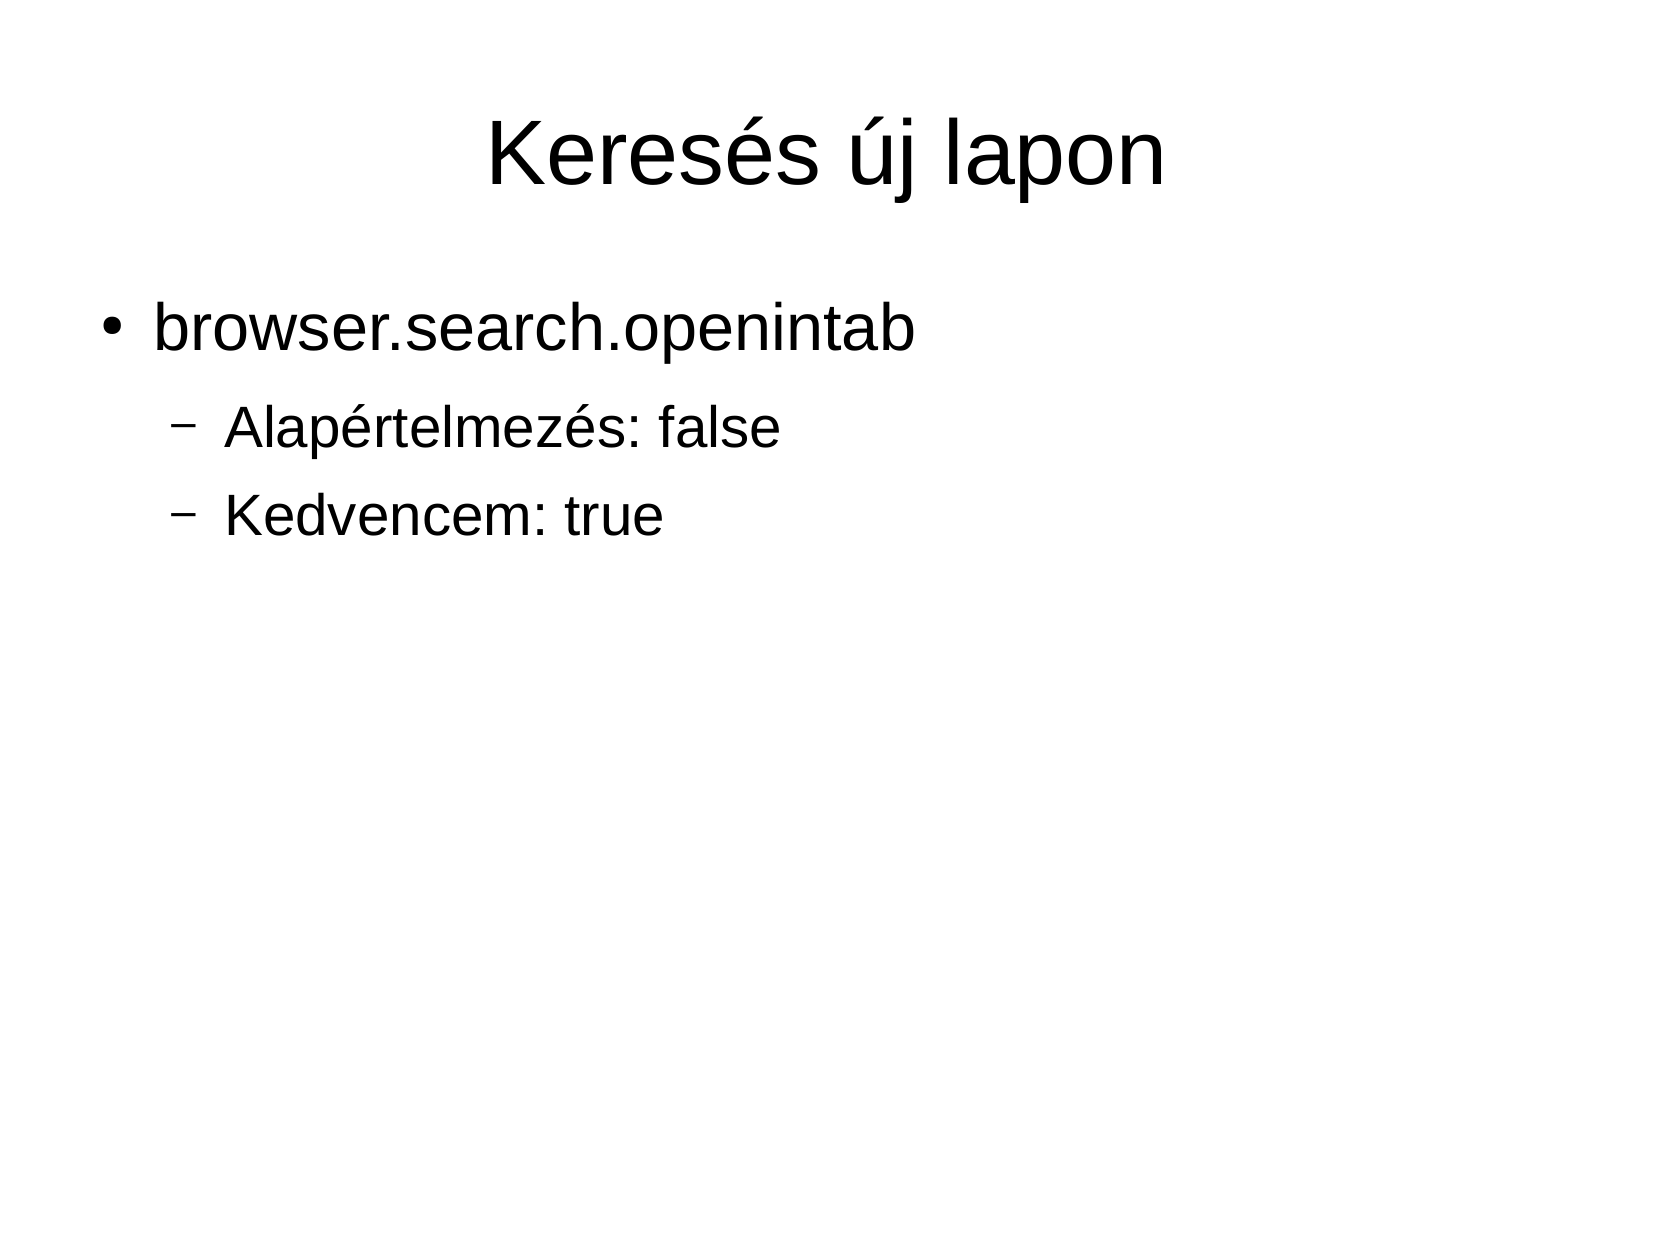

# Keresés új lapon
browser.search.openintab
Alapértelmezés: false
Kedvencem: true